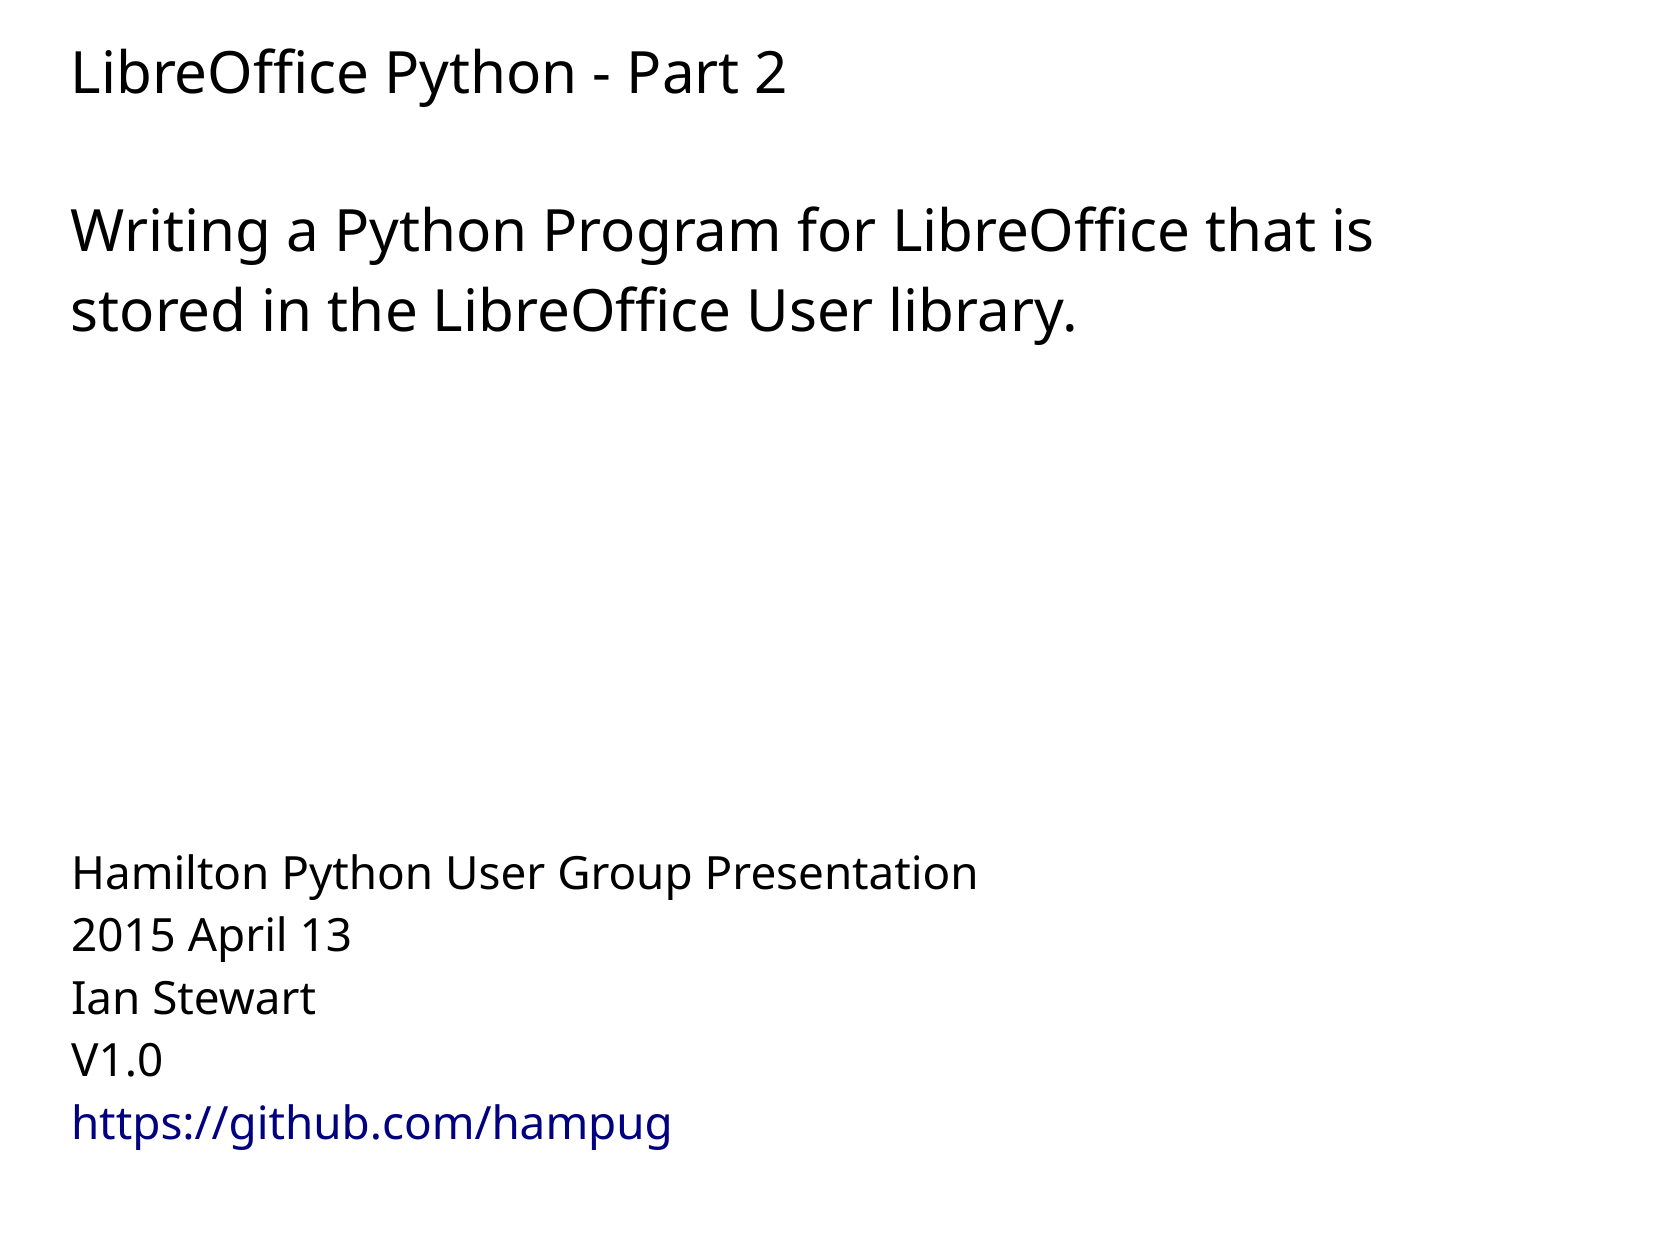

# LibreOffice Python - Part 2 Writing a Python Program for LibreOffice that is stored in the LibreOffice User library.
Hamilton Python User Group Presentation
2015 April 13
Ian Stewart
V1.0
https://github.com/hampug